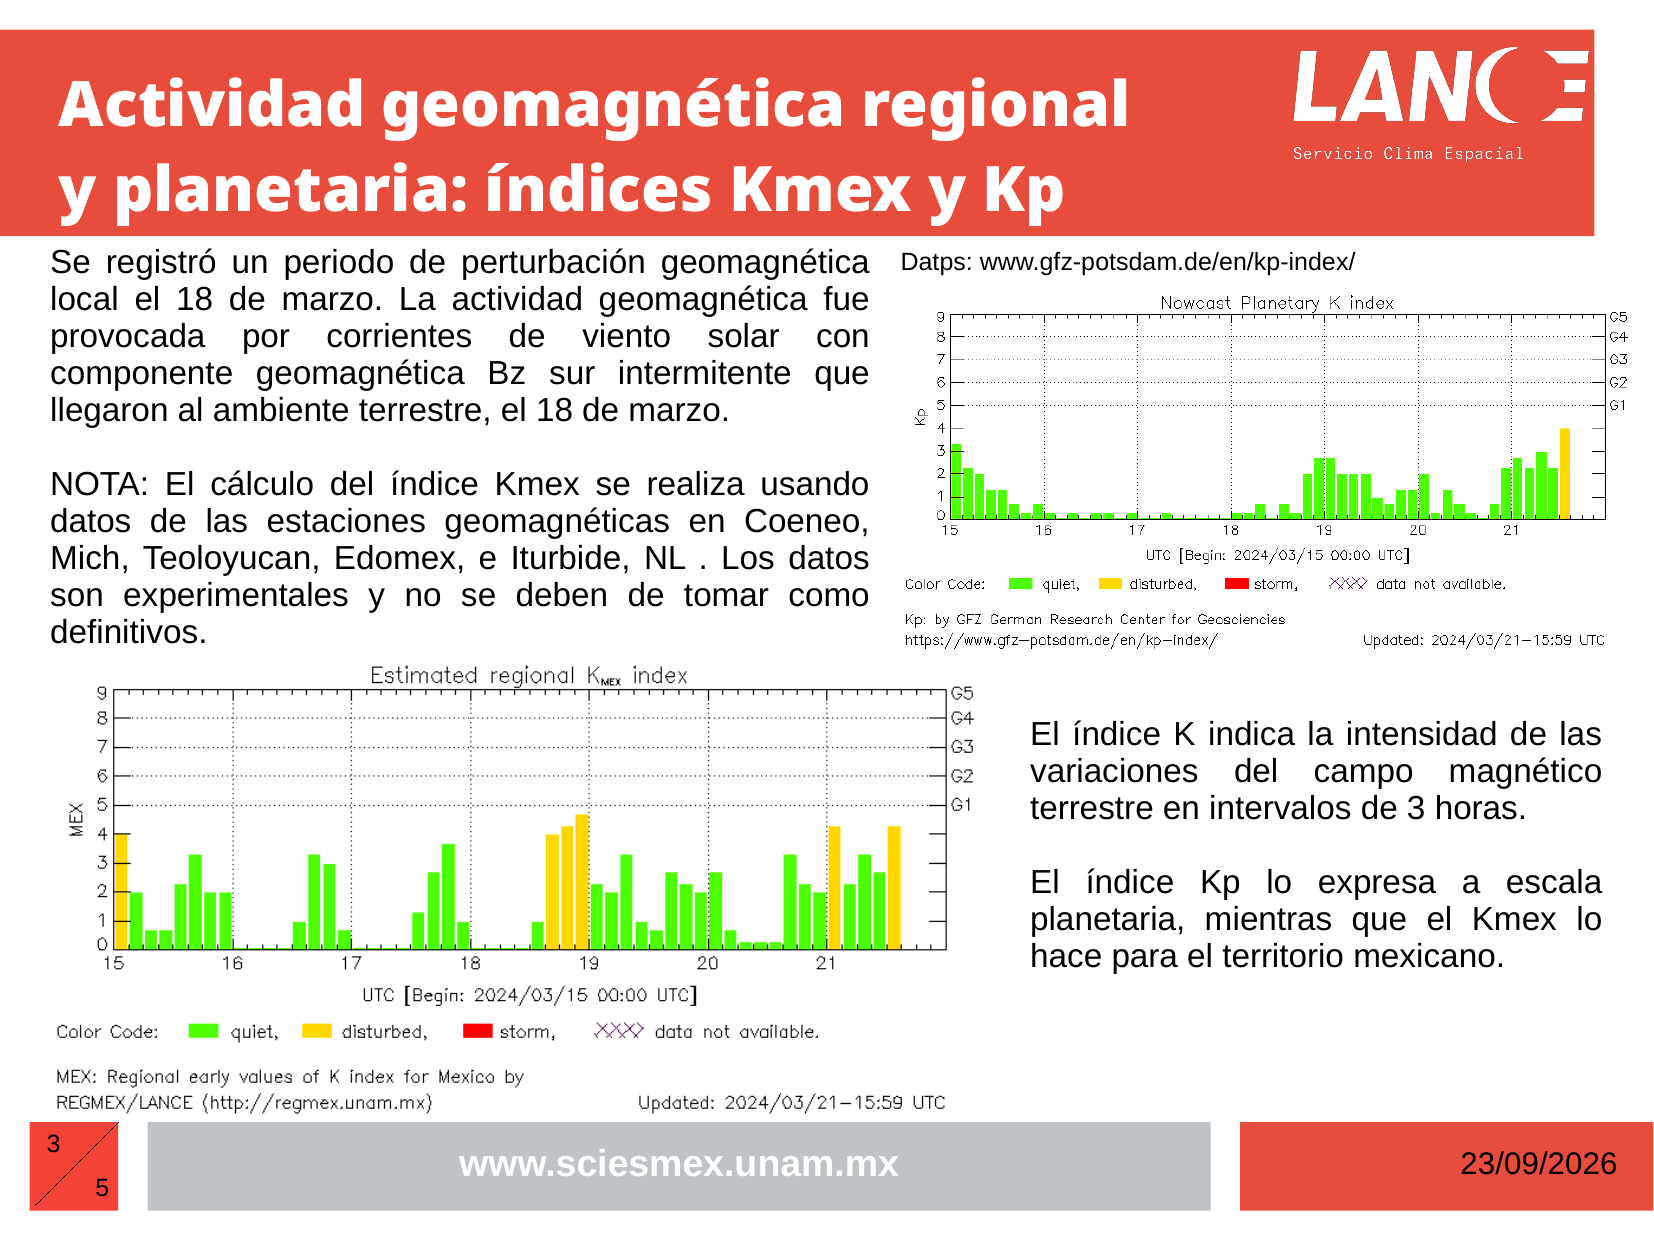

# Actividad geomagnética regional y planetaria: índices Kmex y Kp
Se registró un periodo de perturbación geomagnética local el 18 de marzo. La actividad geomagnética fue provocada por corrientes de viento solar con componente geomagnética Bz sur intermitente que llegaron al ambiente terrestre, el 18 de marzo.
NOTA: El cálculo del índice Kmex se realiza usando datos de las estaciones geomagnéticas en Coeneo, Mich, Teoloyucan, Edomex, e Iturbide, NL . Los datos son experimentales y no se deben de tomar como definitivos.
Datps: www.gfz-potsdam.de/en/kp-index/
El índice K indica la intensidad de las variaciones del campo magnético terrestre en intervalos de 3 horas.
El índice Kp lo expresa a escala planetaria, mientras que el Kmex lo hace para el territorio mexicano.
www.sciesmex.unam.mx
5